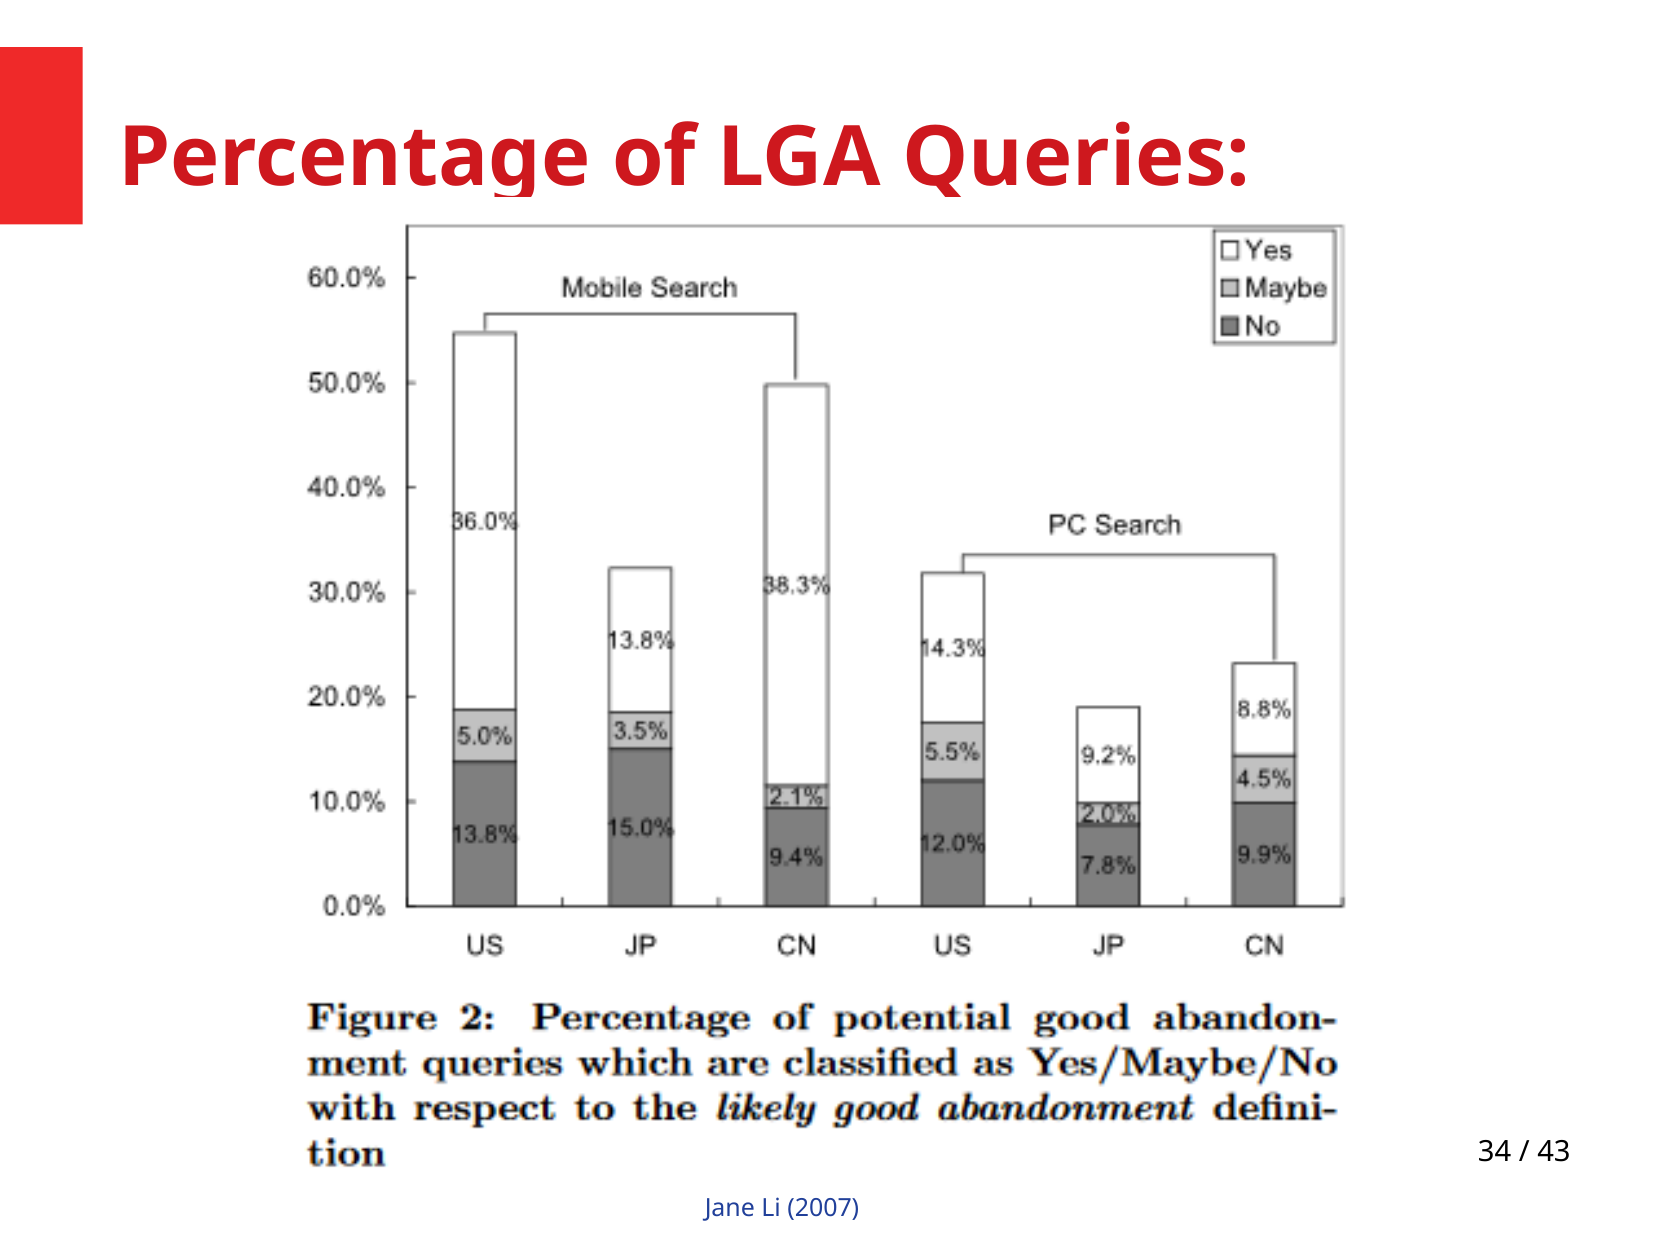

# Percentage of LGA Queries:
34
Jane Li (2007)